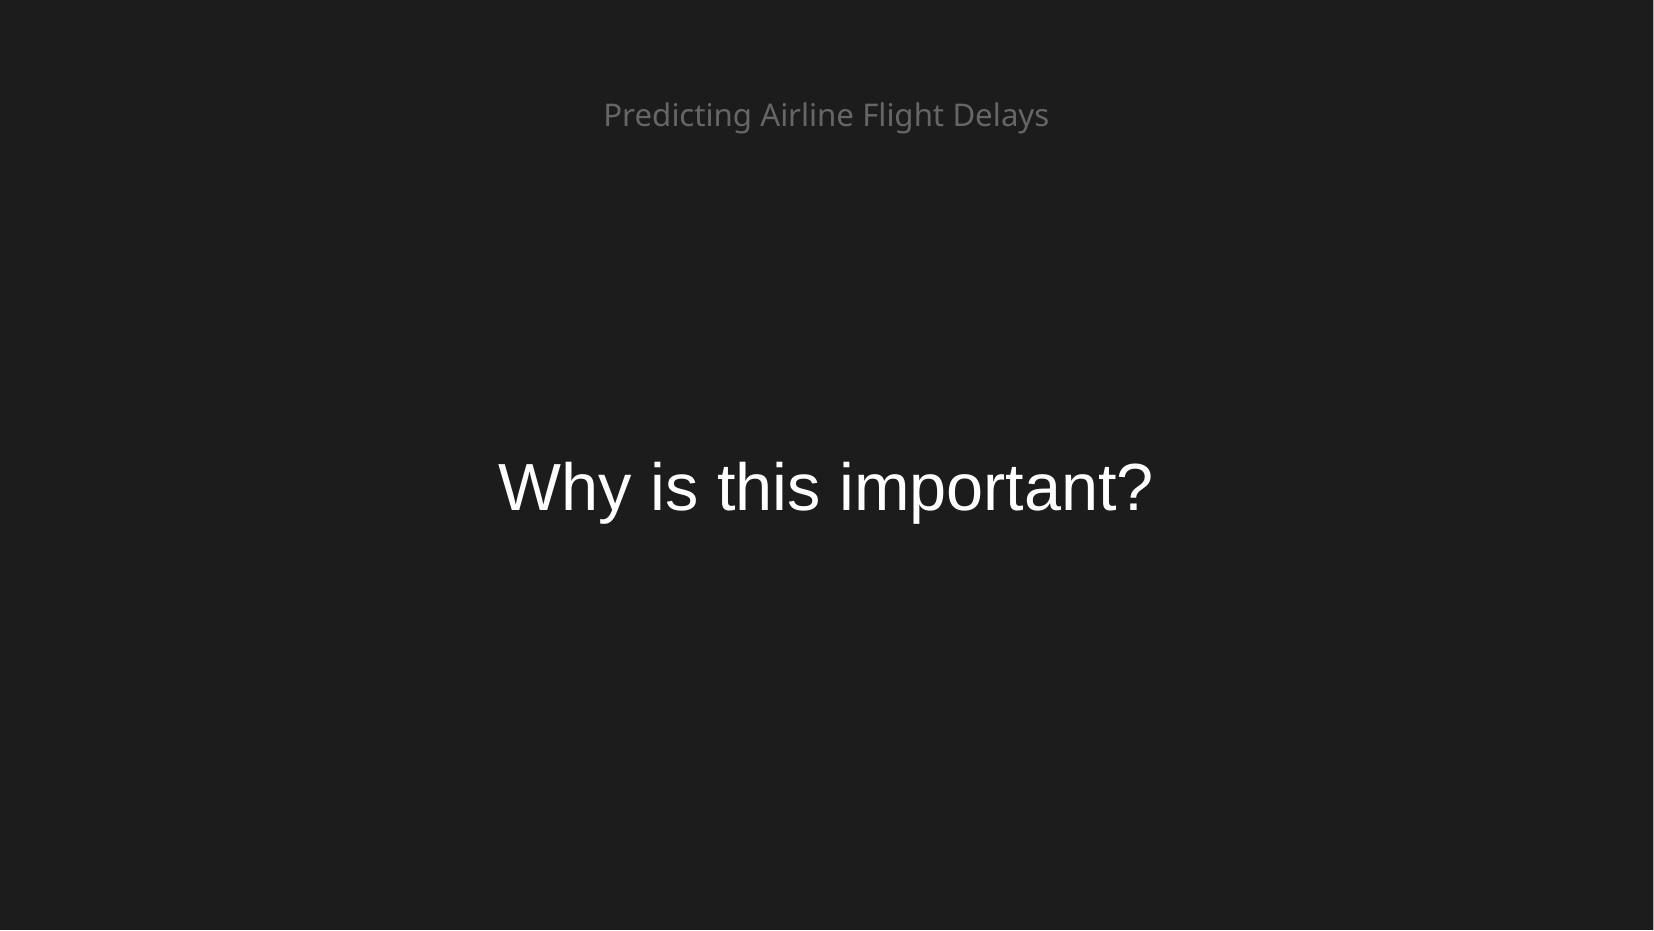

# Predicting Airline Flight Delays
Why is this important?